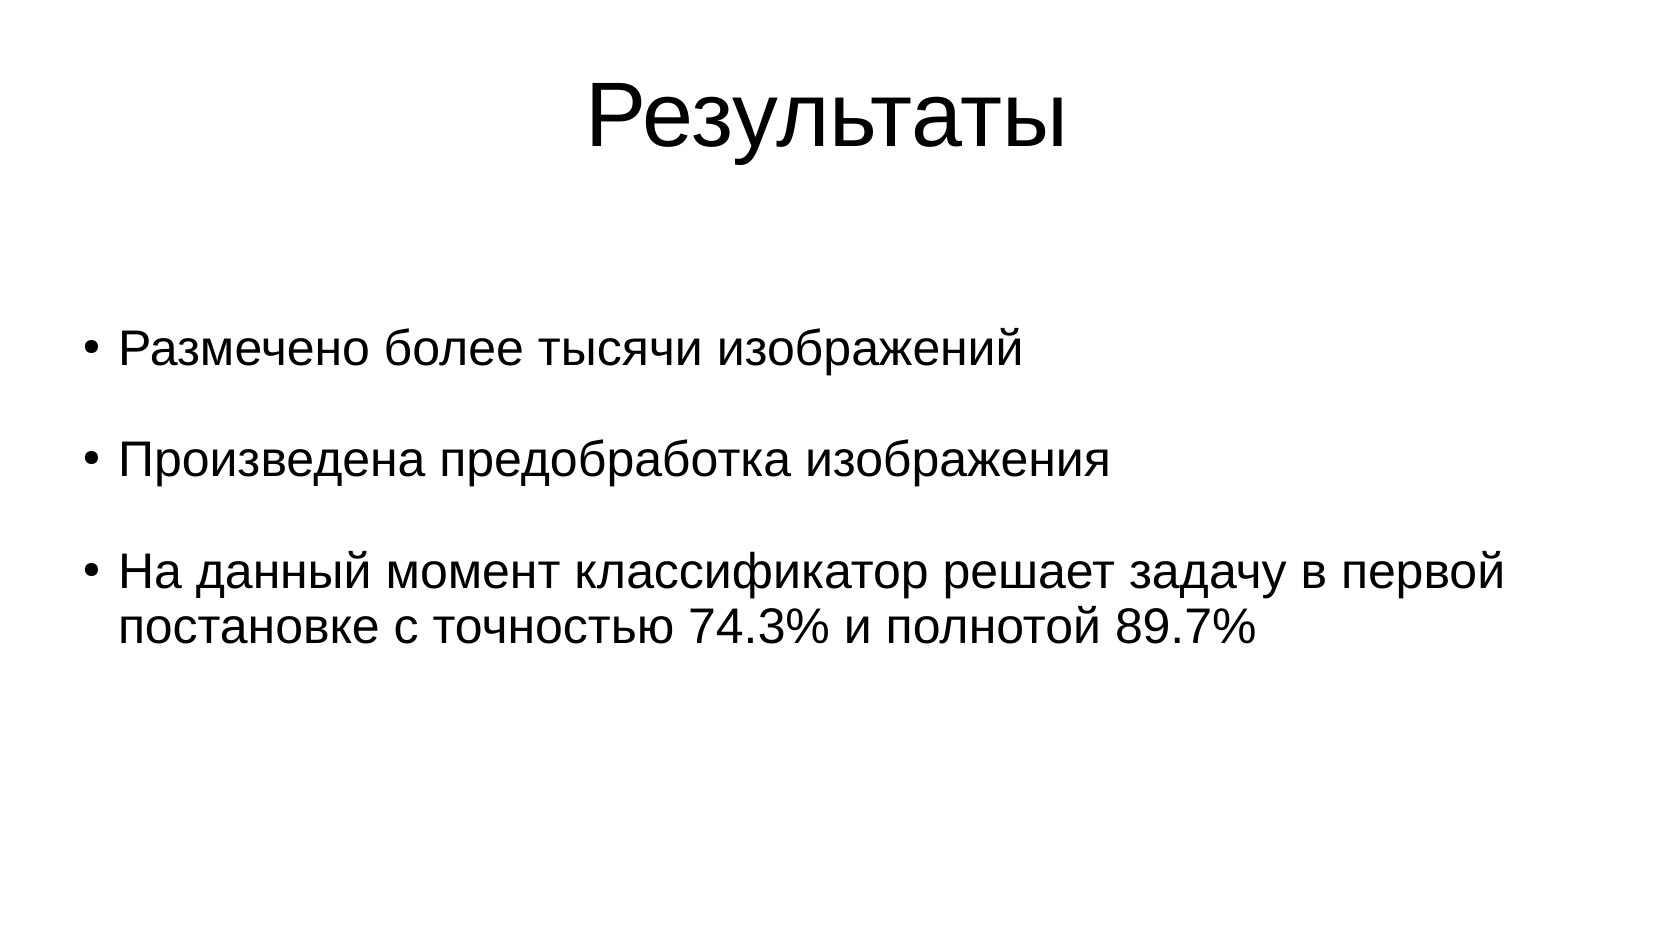

# Результаты
Размечено более тысячи изображений
Произведена предобработка изображения
На данный момент классификатор решает задачу в первой постановке с точностью 74.3% и полнотой 89.7%